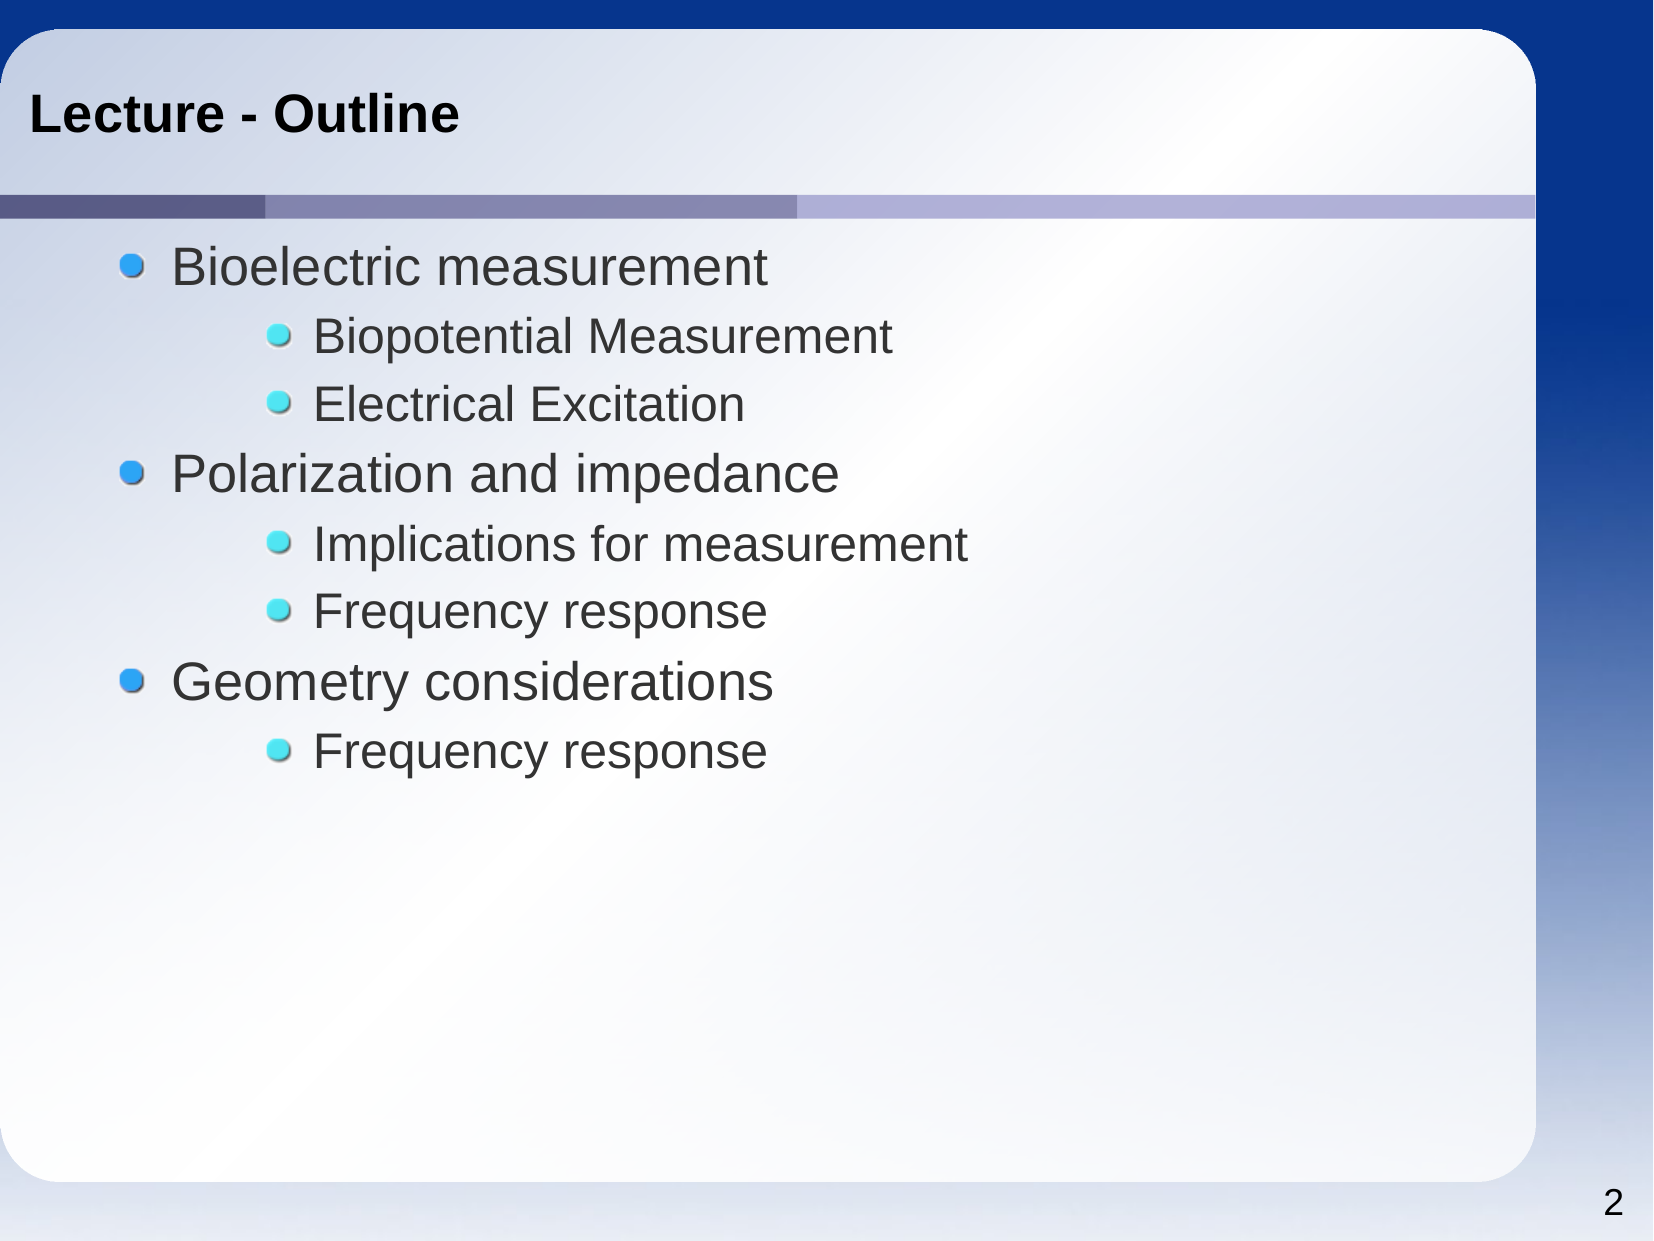

# Lecture - Outline
Bioelectric measurement
Biopotential Measurement
Electrical Excitation
Polarization and impedance
Implications for measurement
Frequency response
Geometry considerations
Frequency response
2